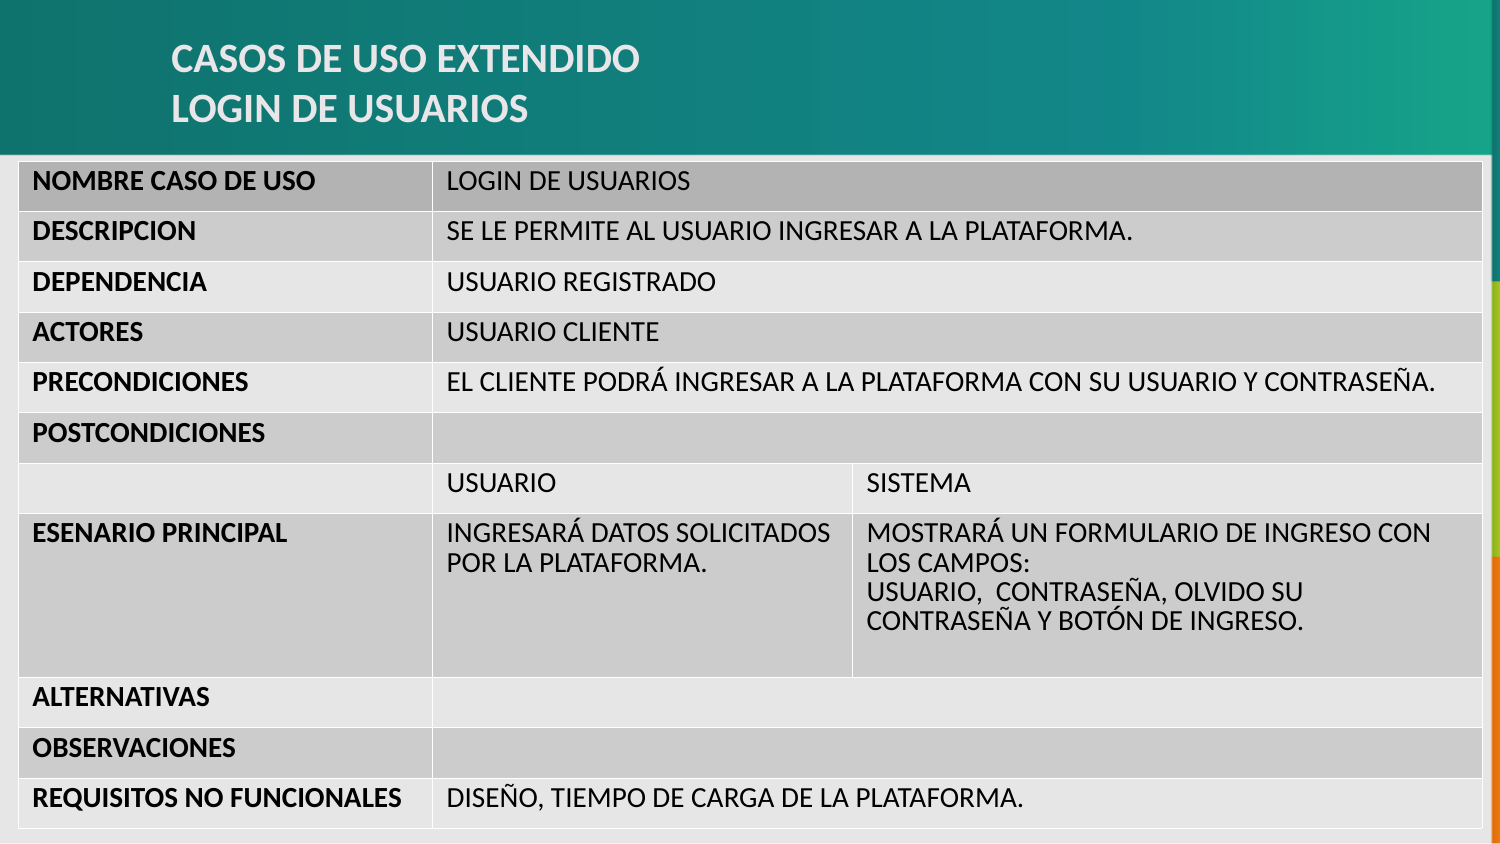

CASOS DE USO EXTENDIDO
LOGIN DE USUARIOS
| NOMBRE CASO DE USO | LOGIN DE USUARIOS | |
| --- | --- | --- |
| DESCRIPCION | SE LE PERMITE AL USUARIO INGRESAR A LA PLATAFORMA. | |
| DEPENDENCIA | USUARIO REGISTRADO | |
| ACTORES | USUARIO CLIENTE | |
| PRECONDICIONES | EL CLIENTE PODRÁ INGRESAR A LA PLATAFORMA CON SU USUARIO Y CONTRASEÑA. | |
| POSTCONDICIONES | | |
| | USUARIO | SISTEMA |
| ESENARIO PRINCIPAL | INGRESARÁ DATOS SOLICITADOS POR LA PLATAFORMA. | MOSTRARÁ UN FORMULARIO DE INGRESO CON LOS CAMPOS: USUARIO, CONTRASEÑA, OLVIDO SU CONTRASEÑA Y BOTÓN DE INGRESO. |
| ALTERNATIVAS | | |
| OBSERVACIONES | | |
| REQUISITOS NO FUNCIONALES | DISEÑO, TIEMPO DE CARGA DE LA PLATAFORMA. | |